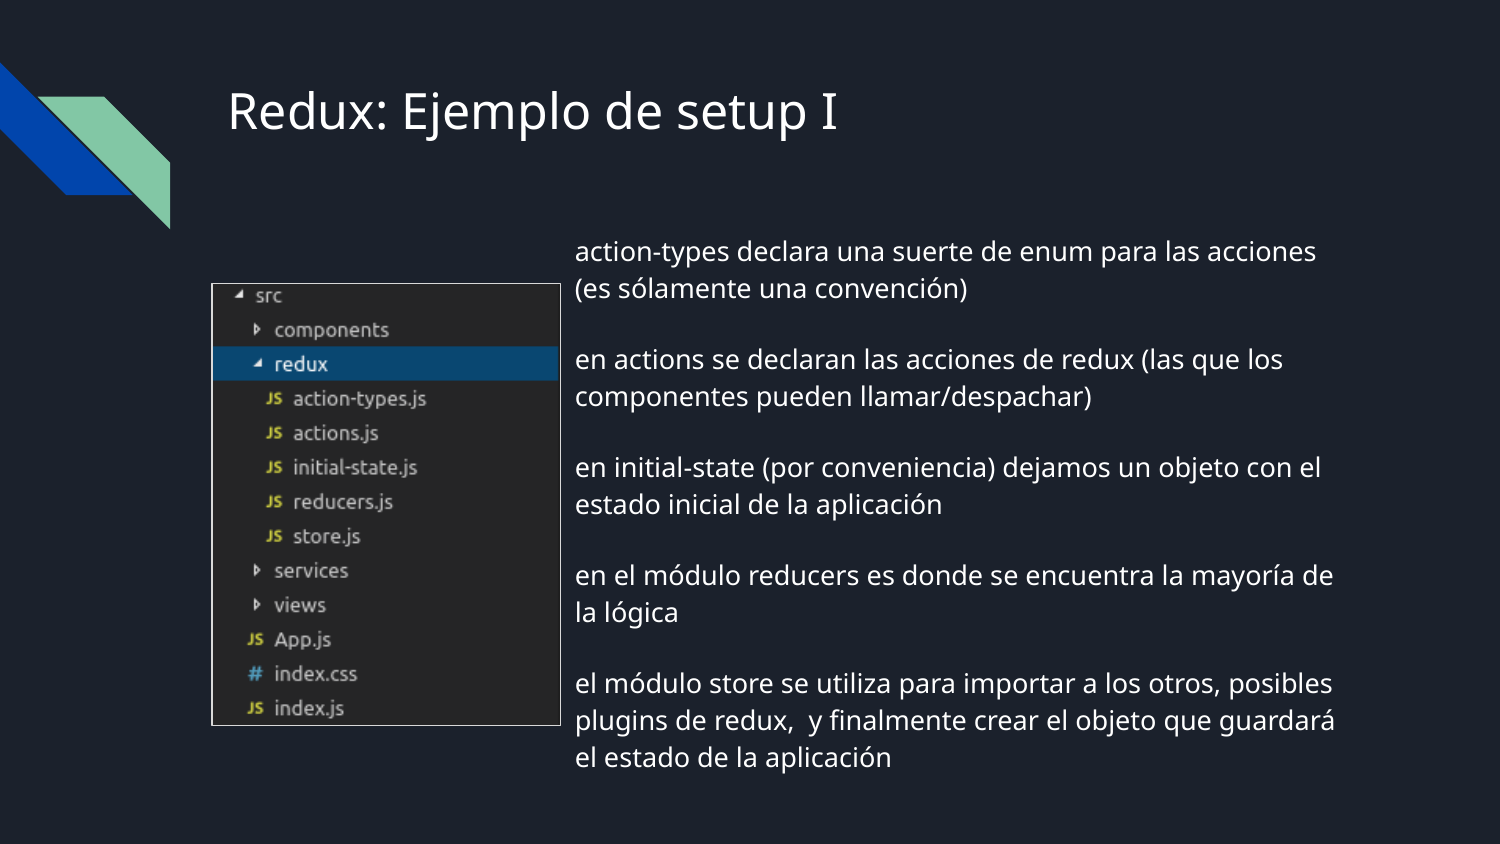

# Redux: Ejemplo de setup I
action-types declara una suerte de enum para las acciones (es sólamente una convención)
en actions se declaran las acciones de redux (las que los componentes pueden llamar/despachar)
en initial-state (por conveniencia) dejamos un objeto con el estado inicial de la aplicación
en el módulo reducers es donde se encuentra la mayoría de la lógica
el módulo store se utiliza para importar a los otros, posibles plugins de redux, y finalmente crear el objeto que guardará el estado de la aplicación